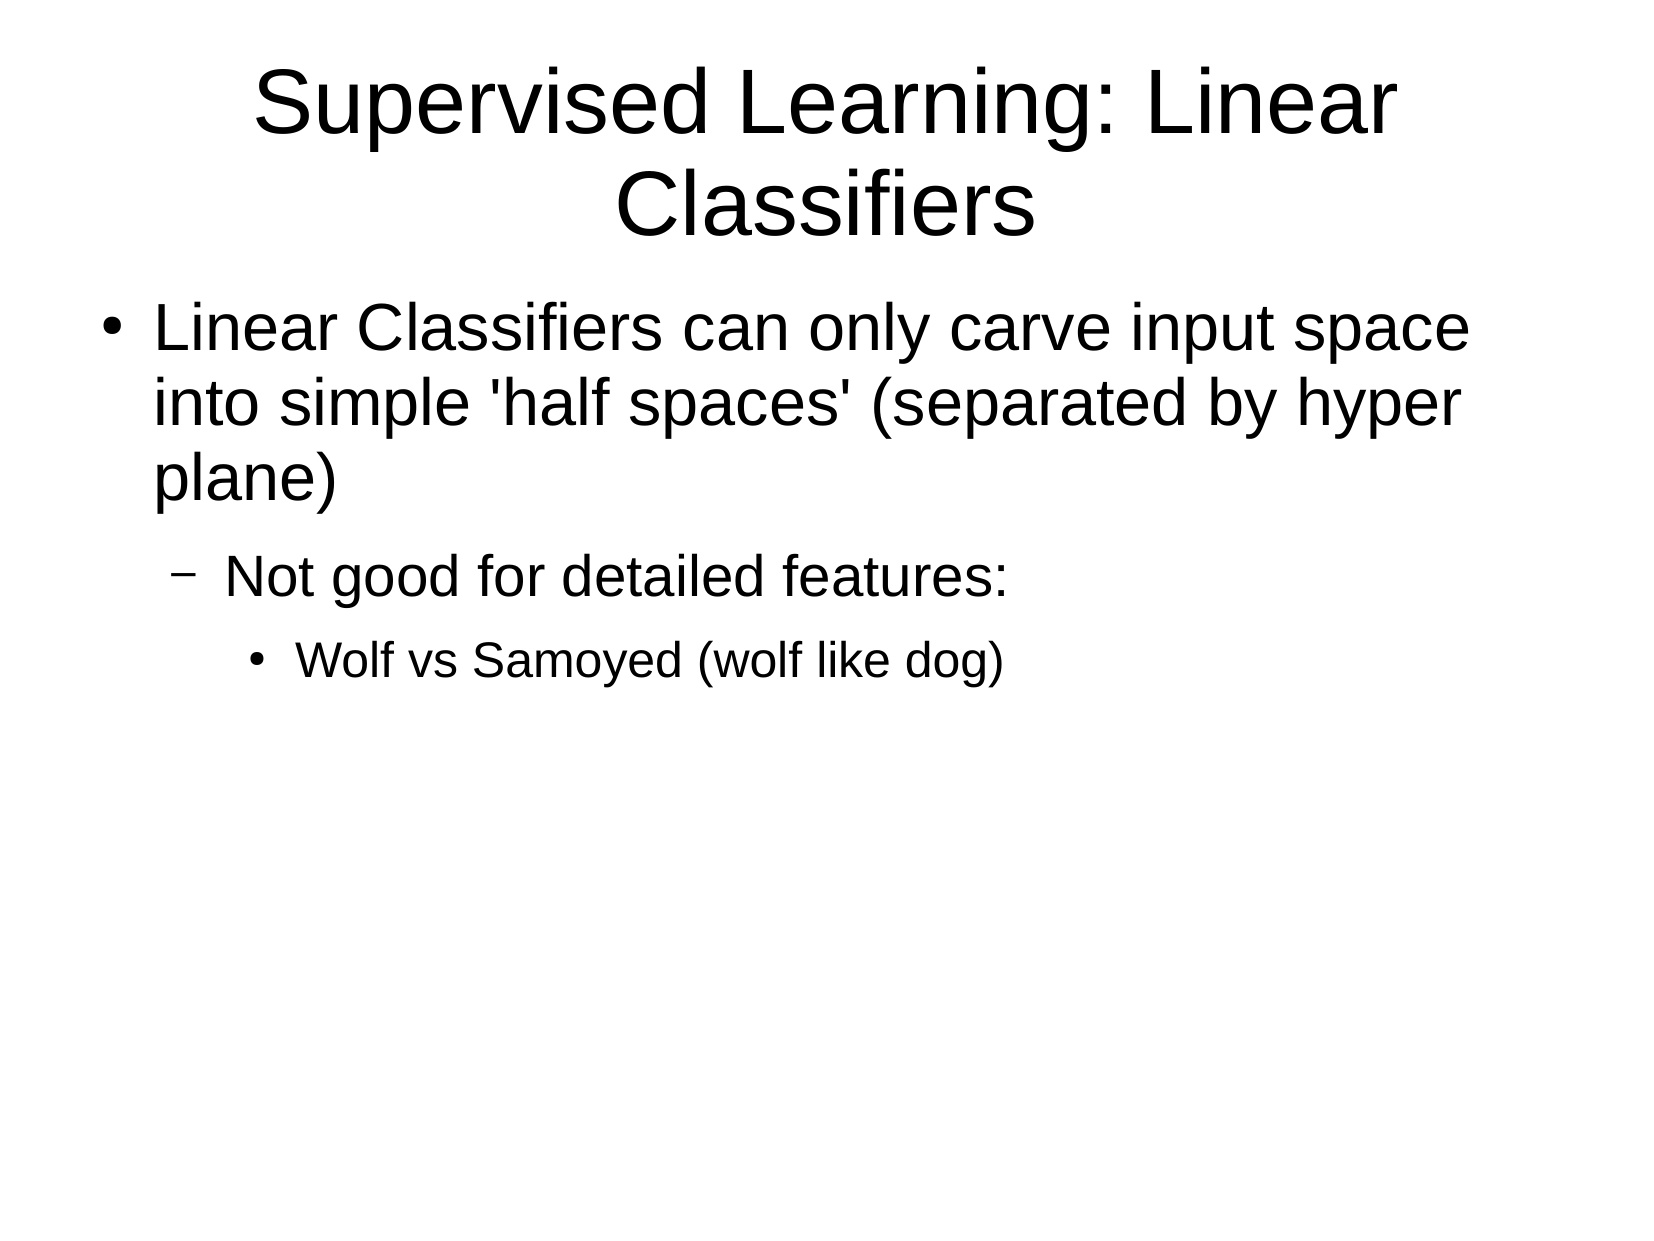

# Supervised Learning: Linear Classifiers
Linear Classifiers can only carve input space into simple 'half spaces' (separated by hyper plane)
Not good for detailed features:
Wolf vs Samoyed (wolf like dog)